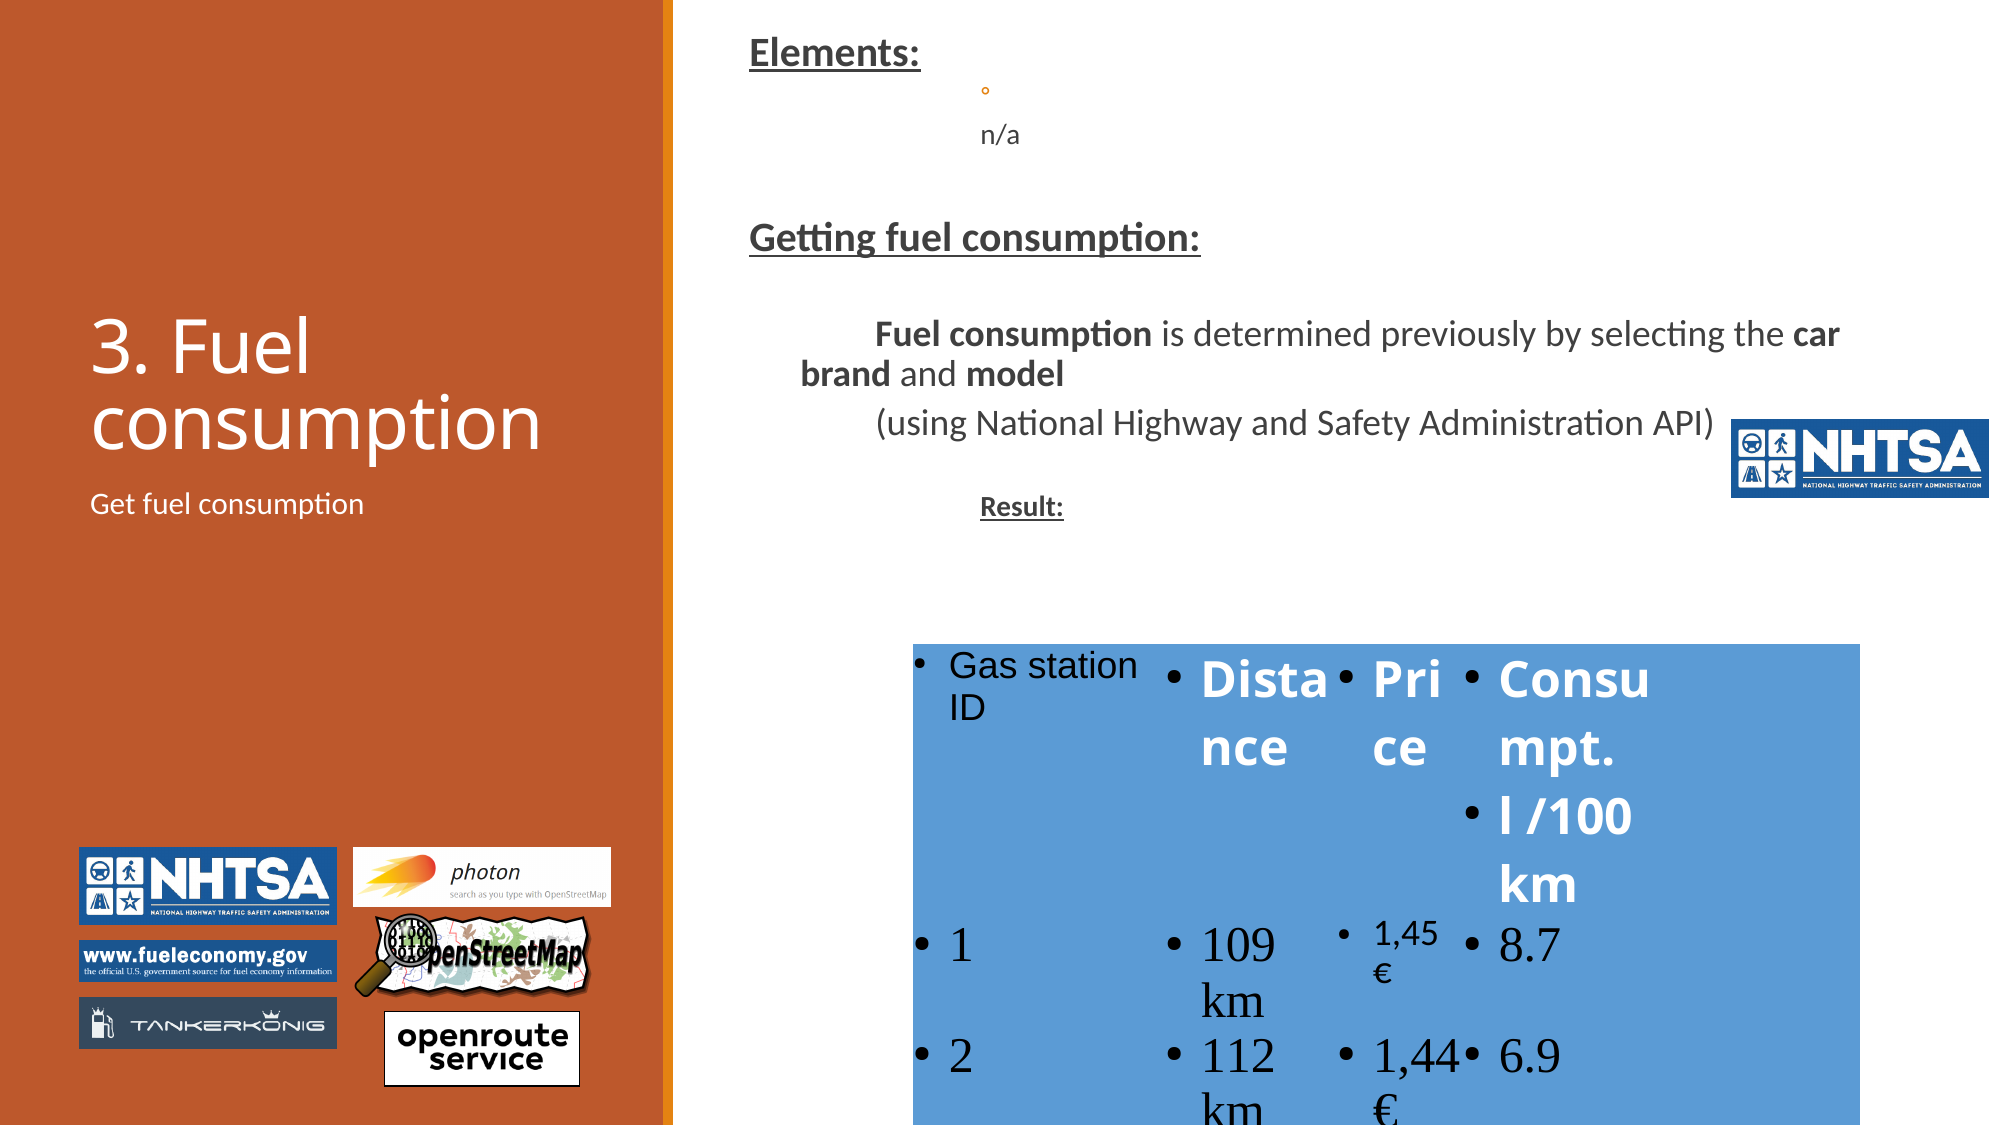

Elements:
n/a
Getting fuel consumption:
	Fuel consumption is determined previously by selecting the car 	brand and model
	(using National Highway and Safety Administration API)
Result:
# 3. Fuel consumption
Get fuel consumption
| Gas station ID | Distance | Price | Consumpt. l /100 km | |
| --- | --- | --- | --- | --- |
| 1 | 109 km | 1,45 € | 8.7 | |
| 2 | 112 km | 1,44 € | 6.9 | |
| 3 | 107 km | 1,47 € | 12.9 | |
| n | … | … | | |